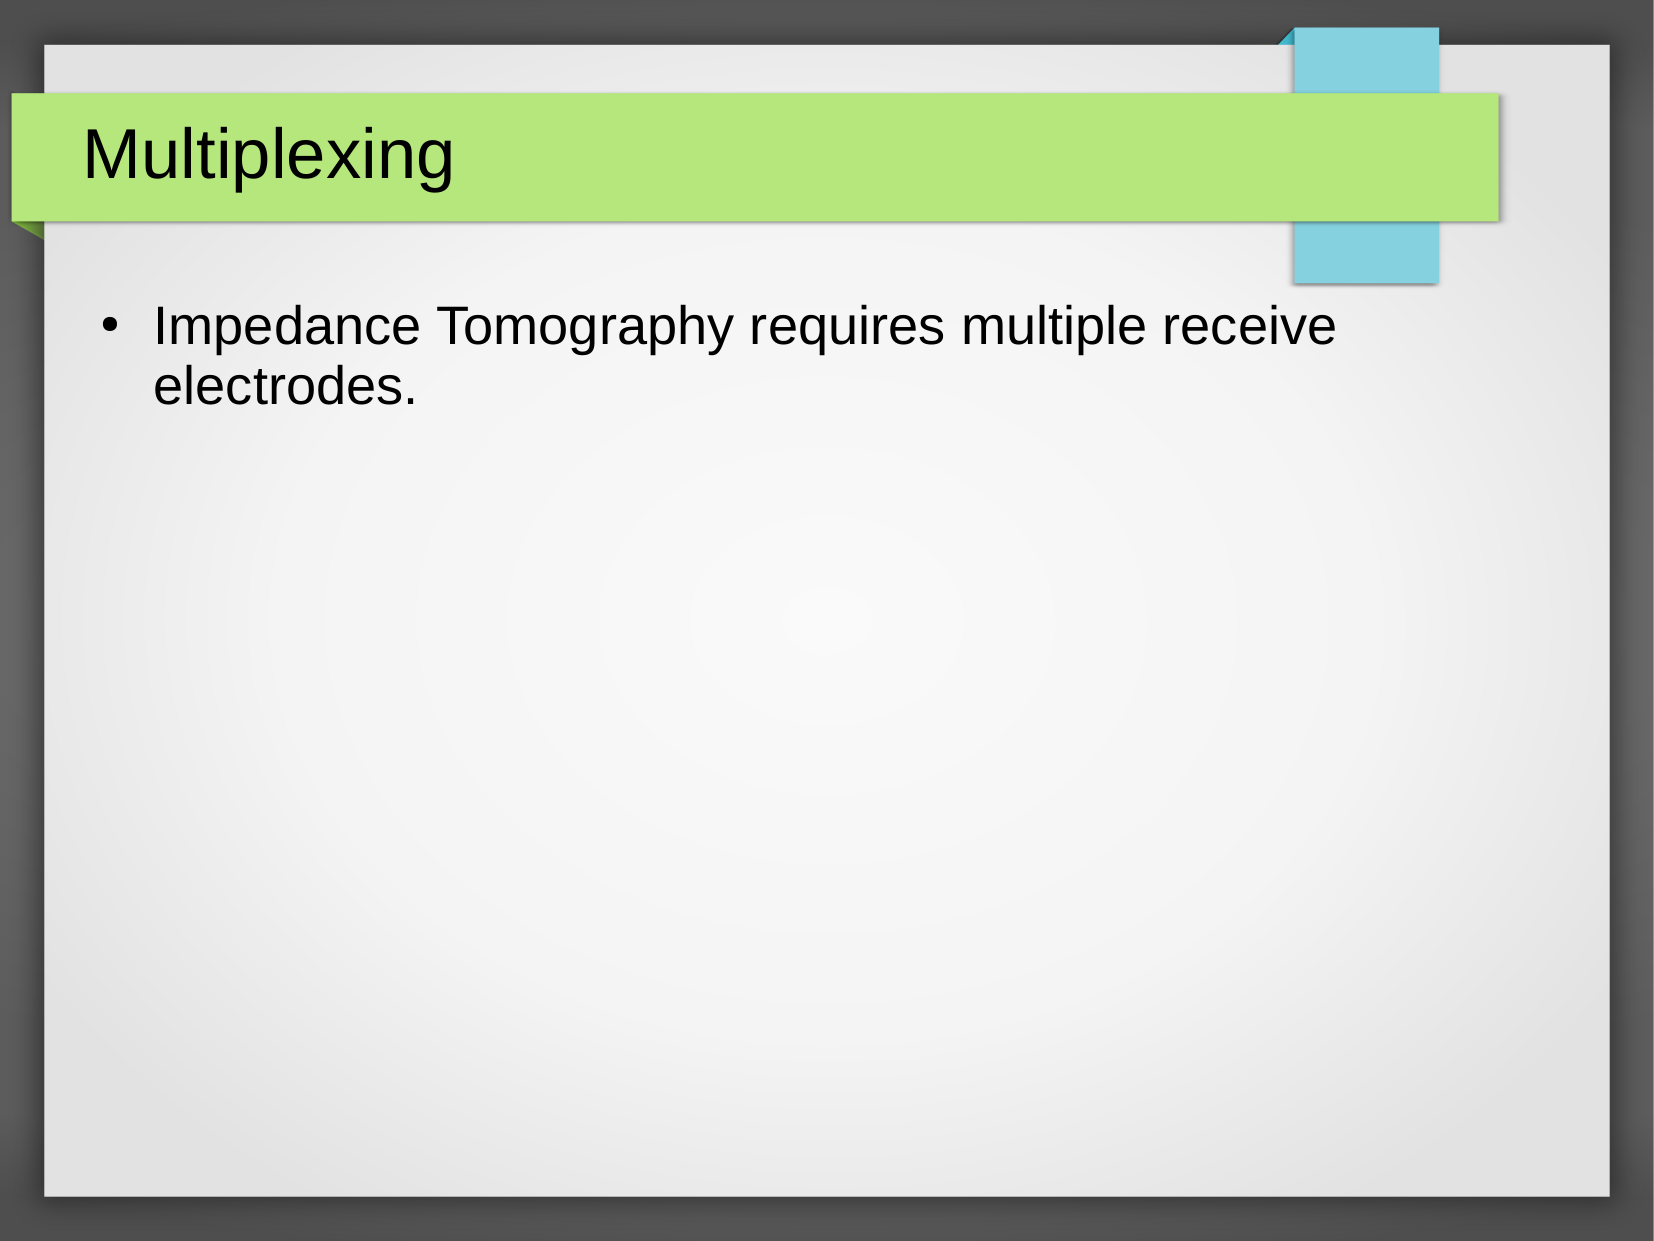

# Multiplexing
Impedance Tomography requires multiple receive electrodes.